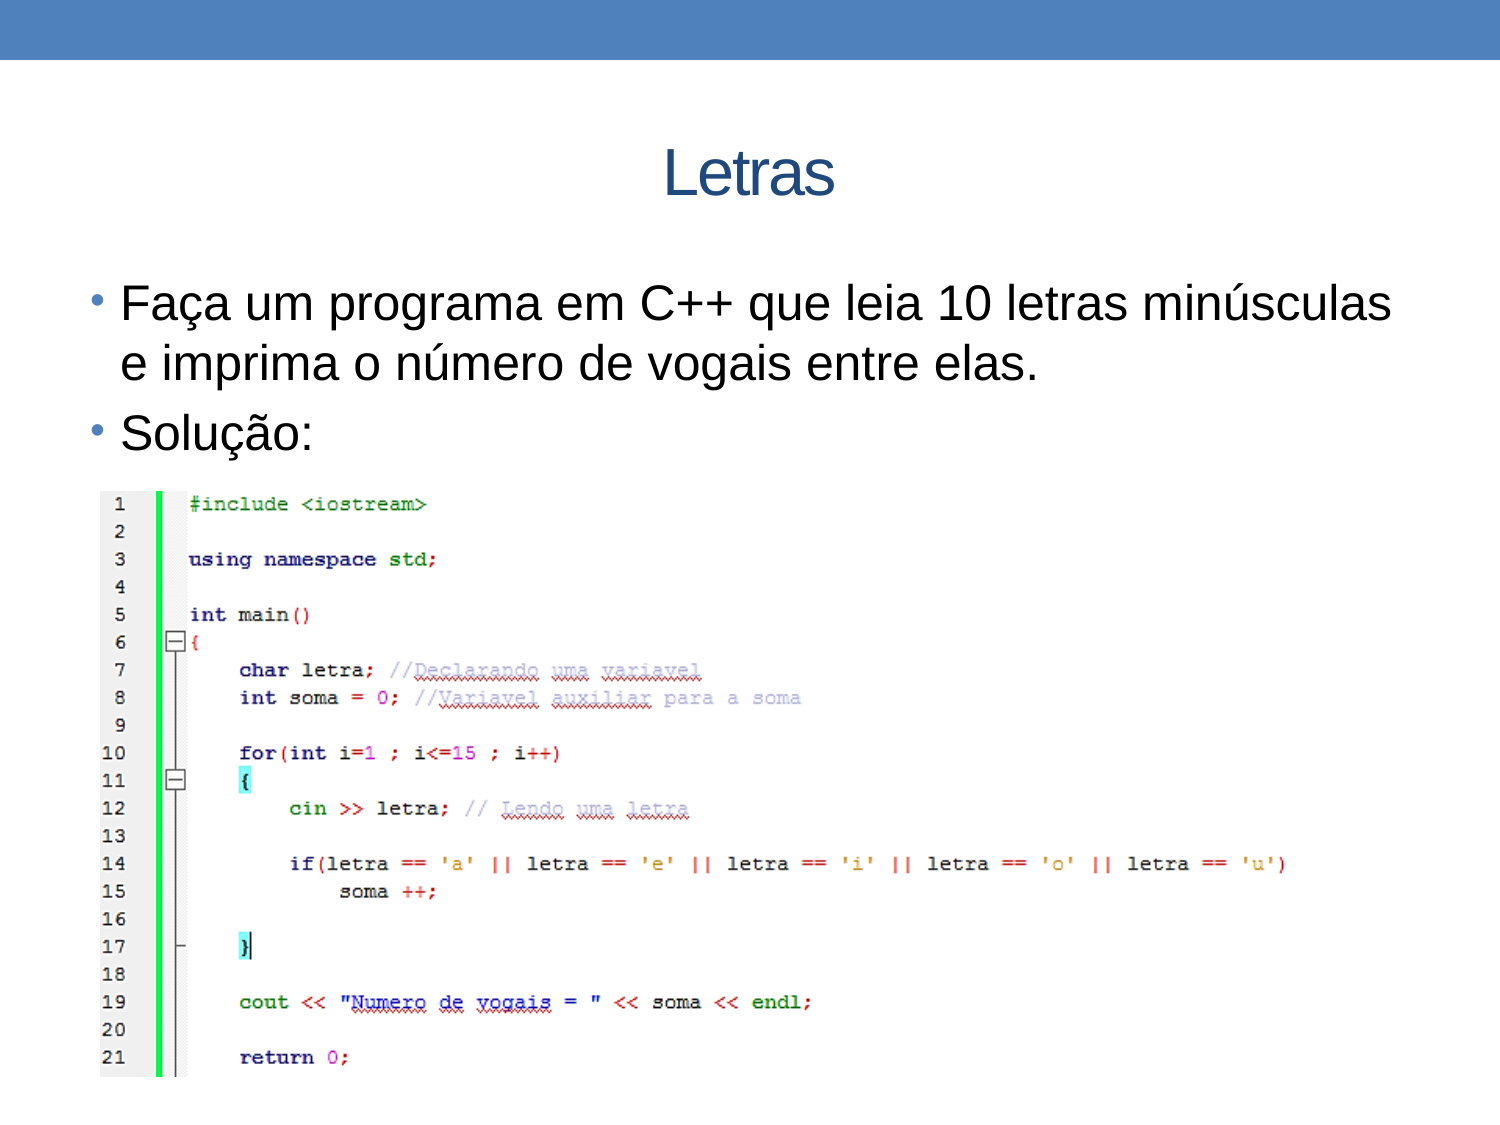

# Letras
Faça um programa em C++ que leia 10 letras minúsculas e imprima o número de vogais entre elas.
Solução: